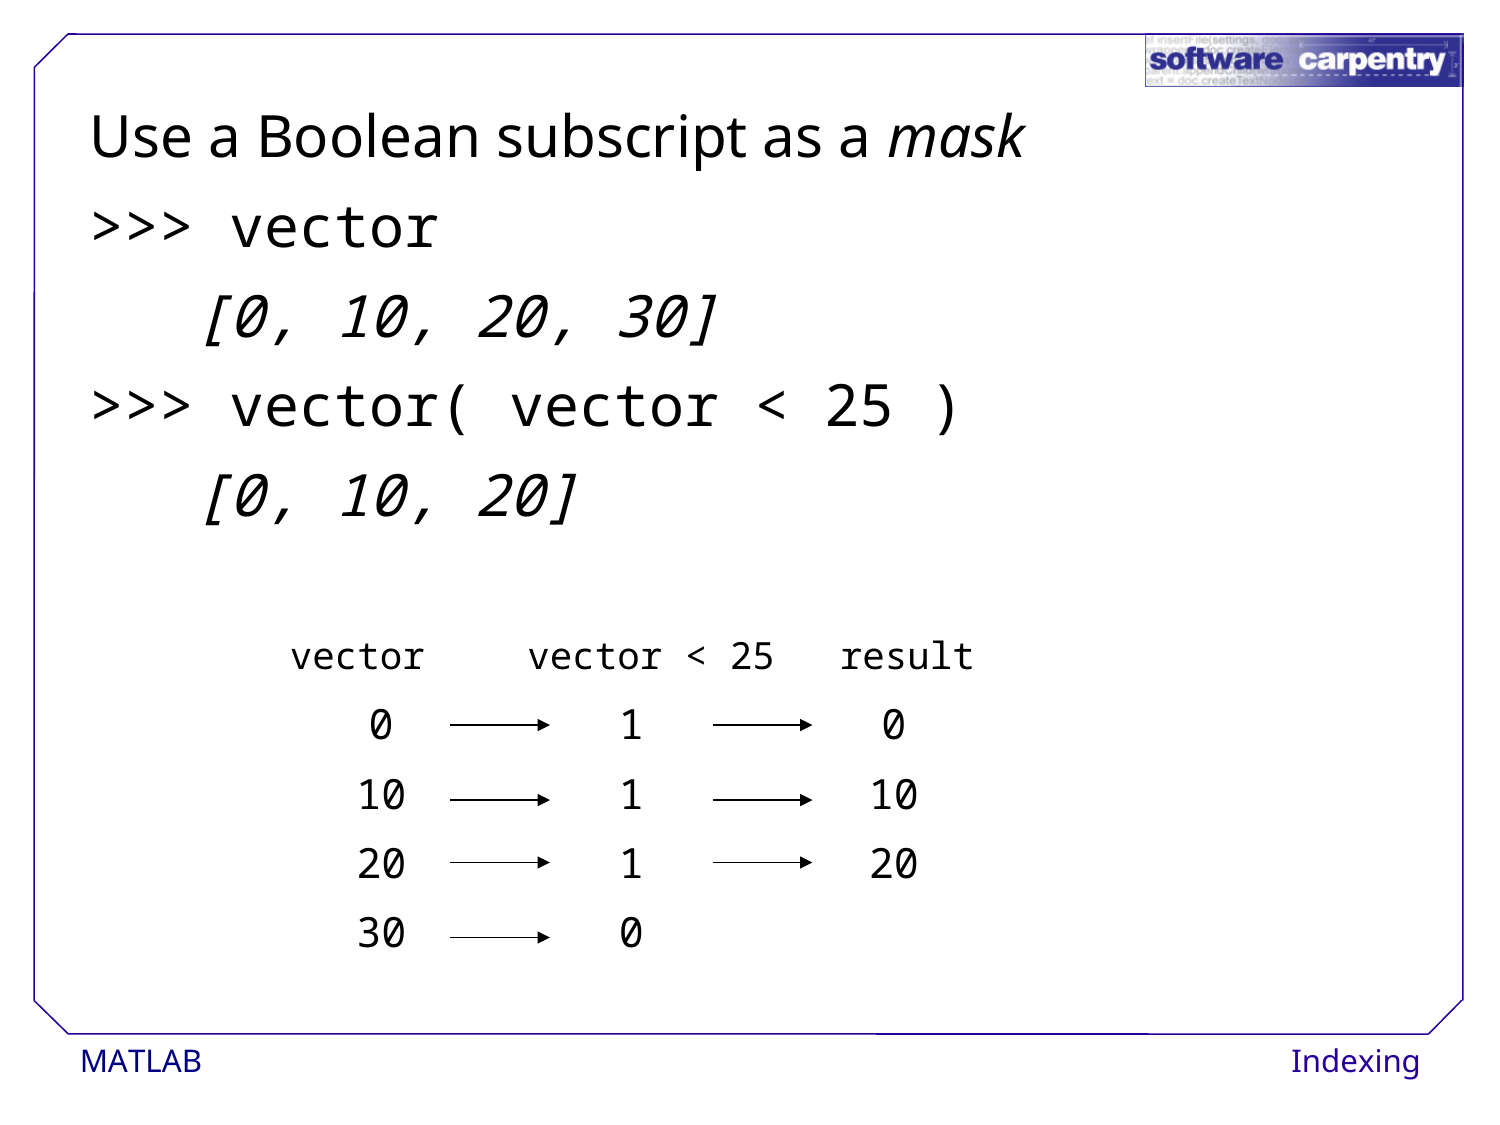

# Use a Boolean subscript as a mask
>>> vector
 [0, 10, 20, 30]
>>> vector( vector < 25 )
 [0, 10, 20]
vector
vector < 25
result
| 0 |
| --- |
| 10 |
| 20 |
| 30 |
| 1 |
| --- |
| 1 |
| 1 |
| 0 |
| 0 |
| --- |
| 10 |
| 20 |